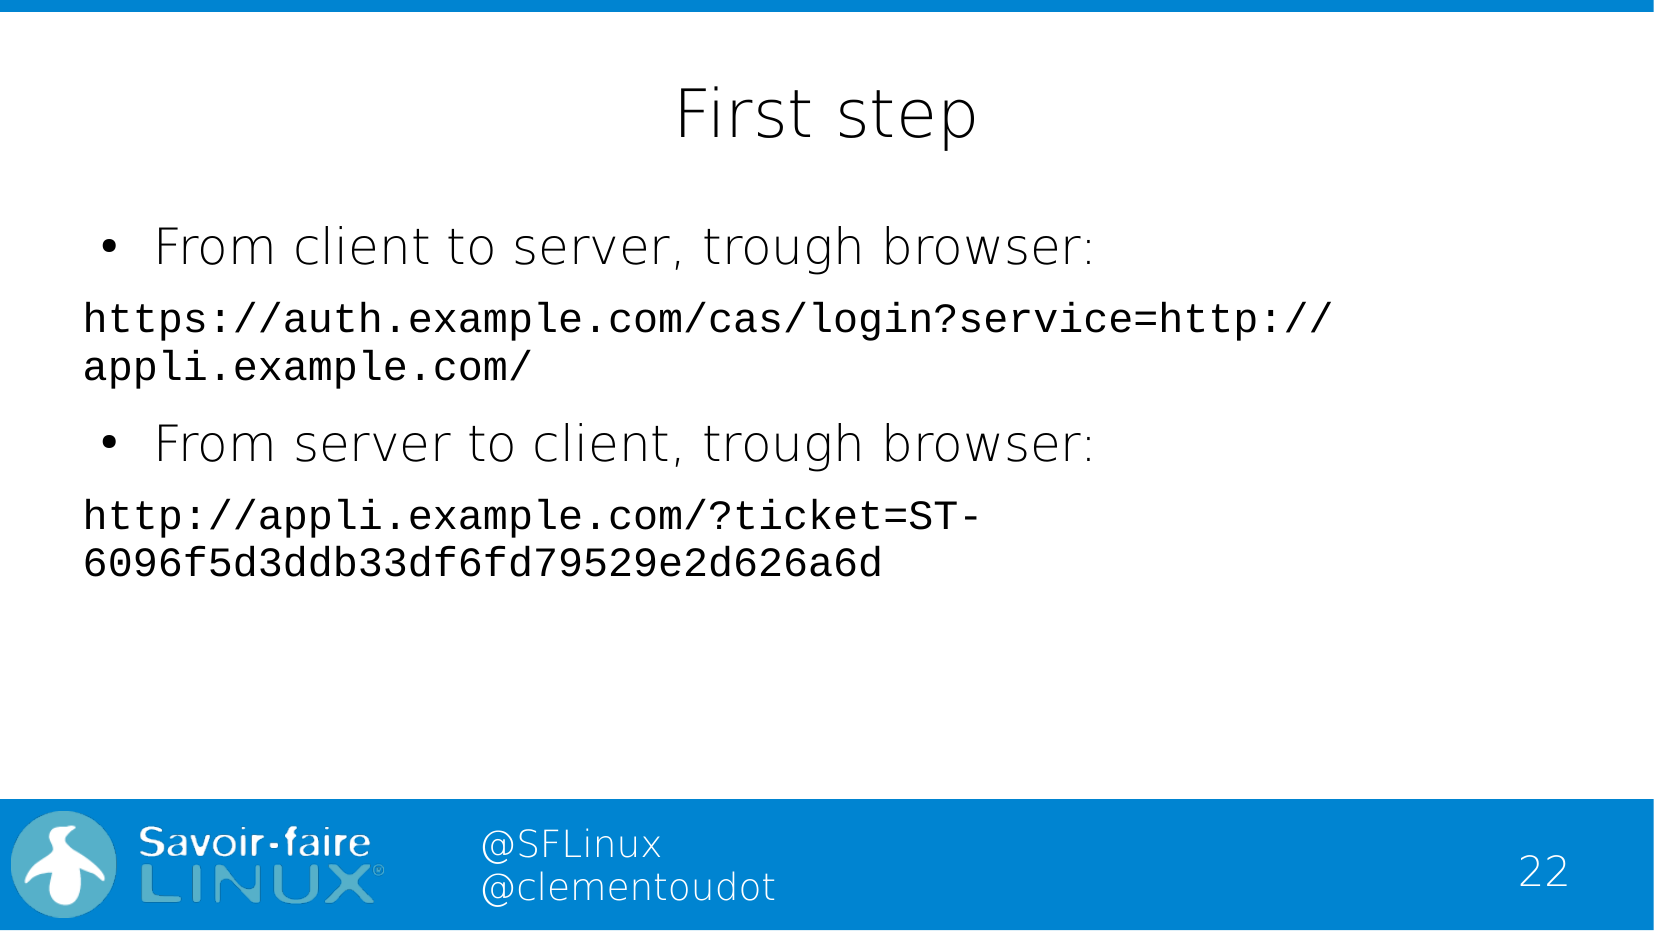

# First step
From client to server, trough browser:
https://auth.example.com/cas/login?service=http://appli.example.com/
From server to client, trough browser:
http://appli.example.com/?ticket=ST-6096f5d3ddb33df6fd79529e2d626a6d
22